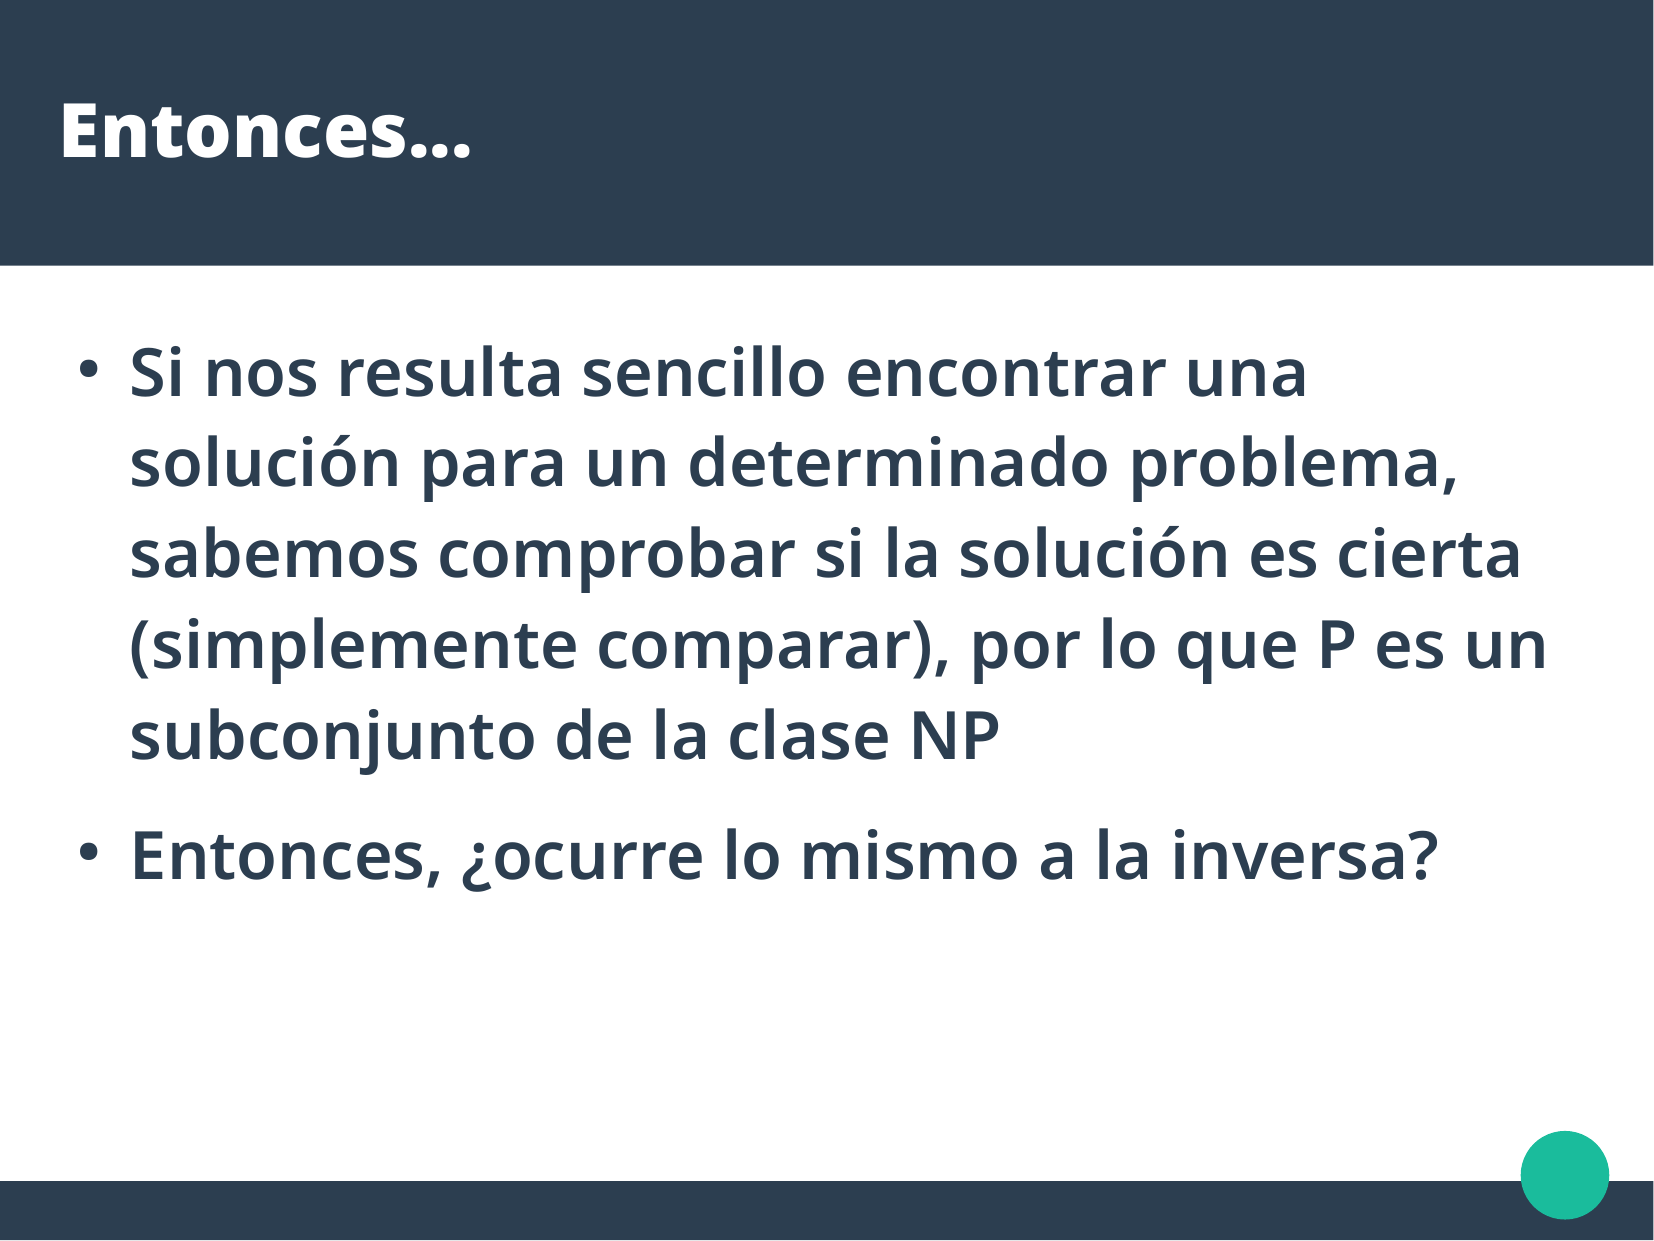

# Entonces...
Si nos resulta sencillo encontrar una solución para un determinado problema, sabemos comprobar si la solución es cierta (simplemente comparar), por lo que P es un subconjunto de la clase NP
Entonces, ¿ocurre lo mismo a la inversa?